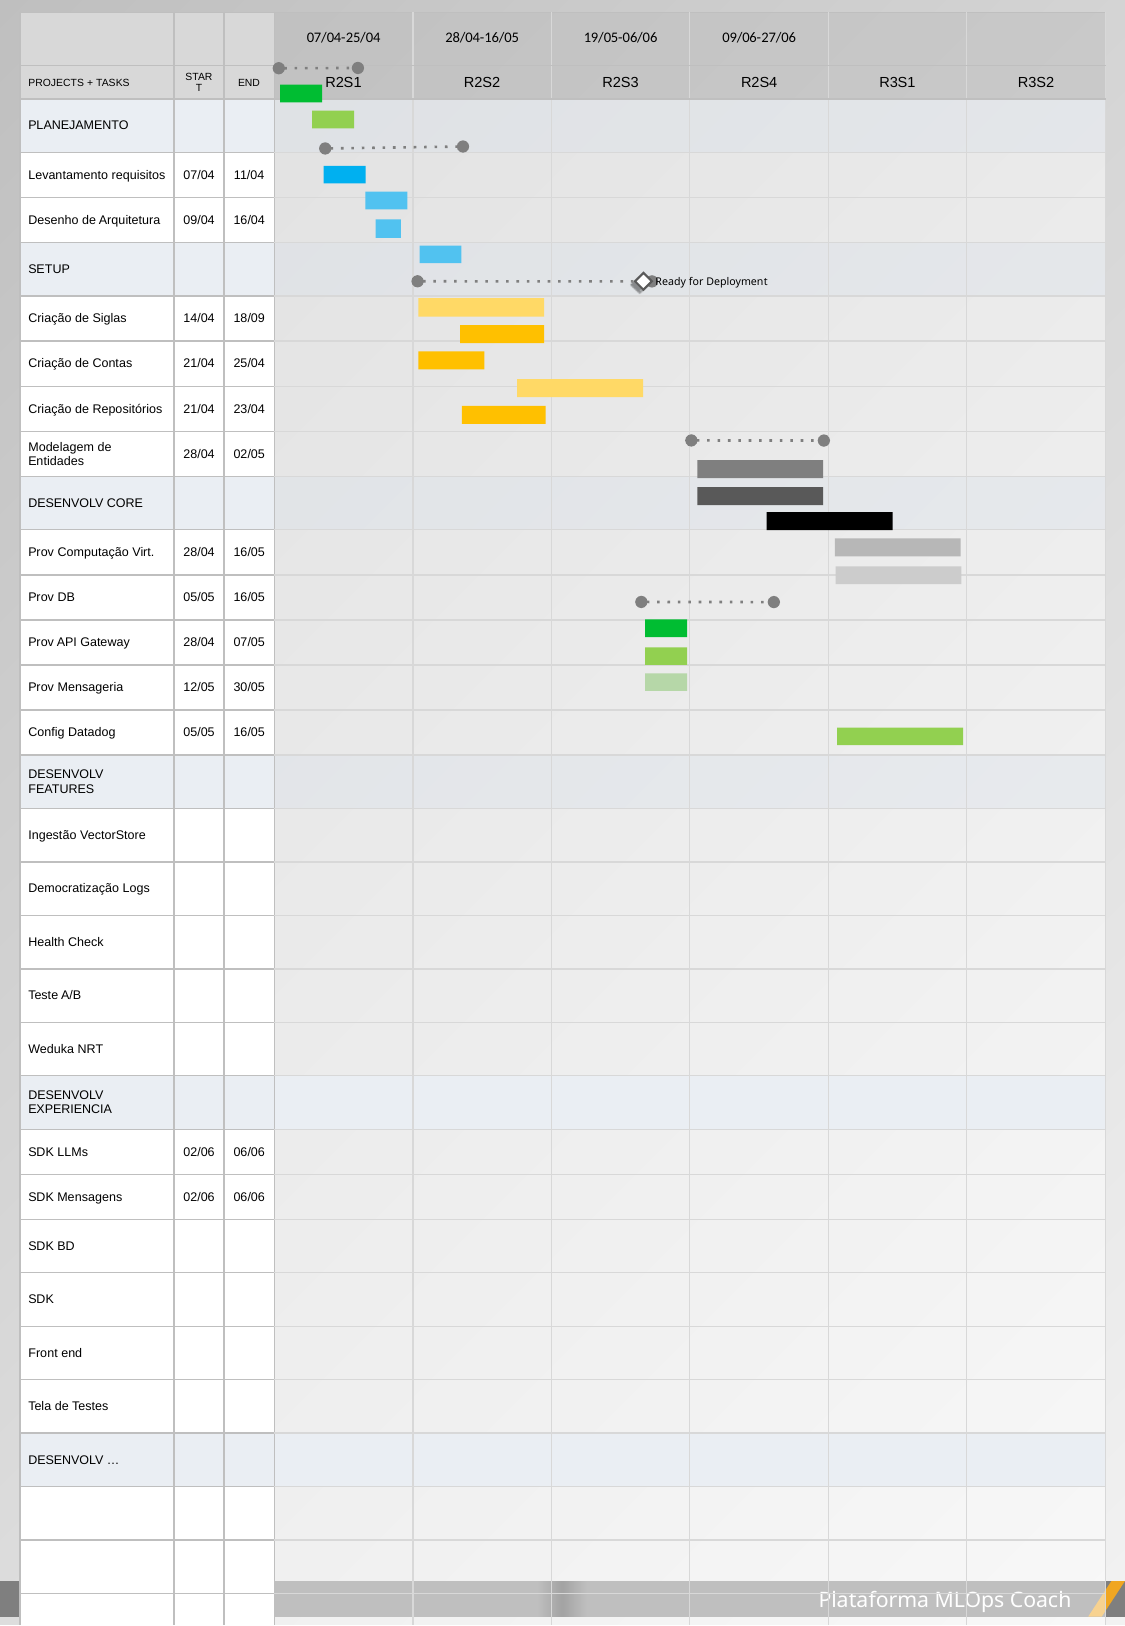

| | | | 07/04-25/04 | 28/04-16/05 | 19/05-06/06 | 09/06-27/06 | | |
| --- | --- | --- | --- | --- | --- | --- | --- | --- |
| PROJECTS + TASKS | START | END | R2S1 | R2S2 | R2S3 | R2S4 | R3S1 | R3S2 |
| PLANEJAMENTO | | | | | | | | |
| Levantamento requisitos | 07/04 | 11/04 | | | | | | |
| Desenho de Arquitetura | 09/04 | 16/04 | | | | | | |
| SETUP | | | | | | | | |
| Criação de Siglas | 14/04 | 18/09 | | | | | | |
| Criação de Contas | 21/04 | 25/04 | | | | | | |
| Criação de Repositórios | 21/04 | 23/04 | | | | | | |
| Modelagem de Entidades | 28/04 | 02/05 | | | | | | |
| DESENVOLV CORE | | | | | | | | |
| Prov Computação Virt. | 28/04 | 16/05 | | | | | | |
| Prov DB | 05/05 | 16/05 | | | | | | |
| Prov API Gateway | 28/04 | 07/05 | | | | | | |
| Prov Mensageria | 12/05 | 30/05 | | | | | | |
| Config Datadog | 05/05 | 16/05 | | | | | | |
| DESENVOLV FEATURES | | | | | | | | |
| Ingestão VectorStore | | | | | | | | |
| Democratização Logs | | | | | | | | |
| Health Check | | | | | | | | |
| Teste A/B | | | | | | | | |
| Weduka NRT | | | | | | | | |
| DESENVOLV EXPERIENCIA | | | | | | | | |
| SDK LLMs | 02/06 | 06/06 | | | | | | |
| SDK Mensagens | 02/06 | 06/06 | | | | | | |
| SDK BD | | | | | | | | |
| SDK | | | | | | | | |
| Front end | | | | | | | | |
| Tela de Testes | | | | | | | | |
| DESENVOLV … | | | | | | | | |
| | | | | | | | | |
| | | | | | | | | |
| | | | | | | | | |
| | | | | | | | | |
| | | | | | | | | |
| | | | | | | | | |
| | | | | | | | | |
Ready for Deployment
Plataforma MLOps Coach